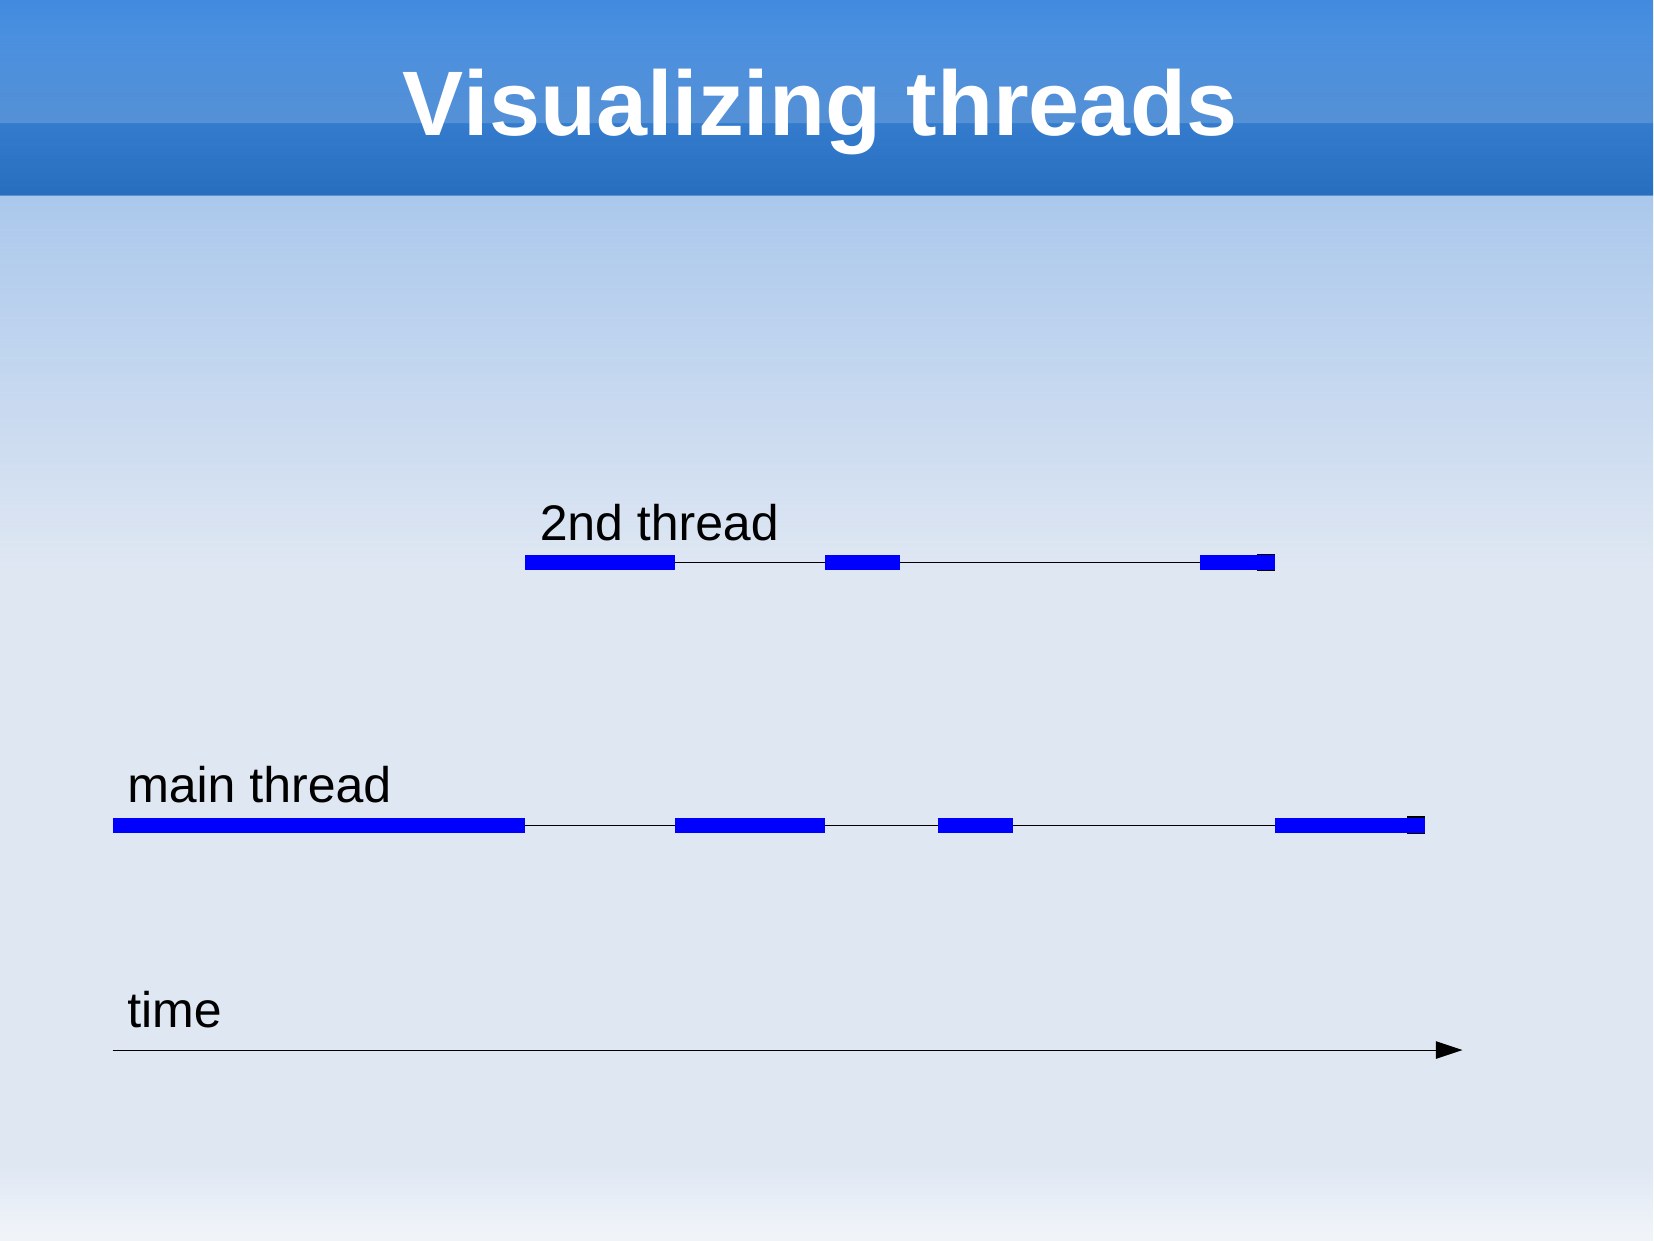

# Visualizing threads
2nd thread
main thread
time